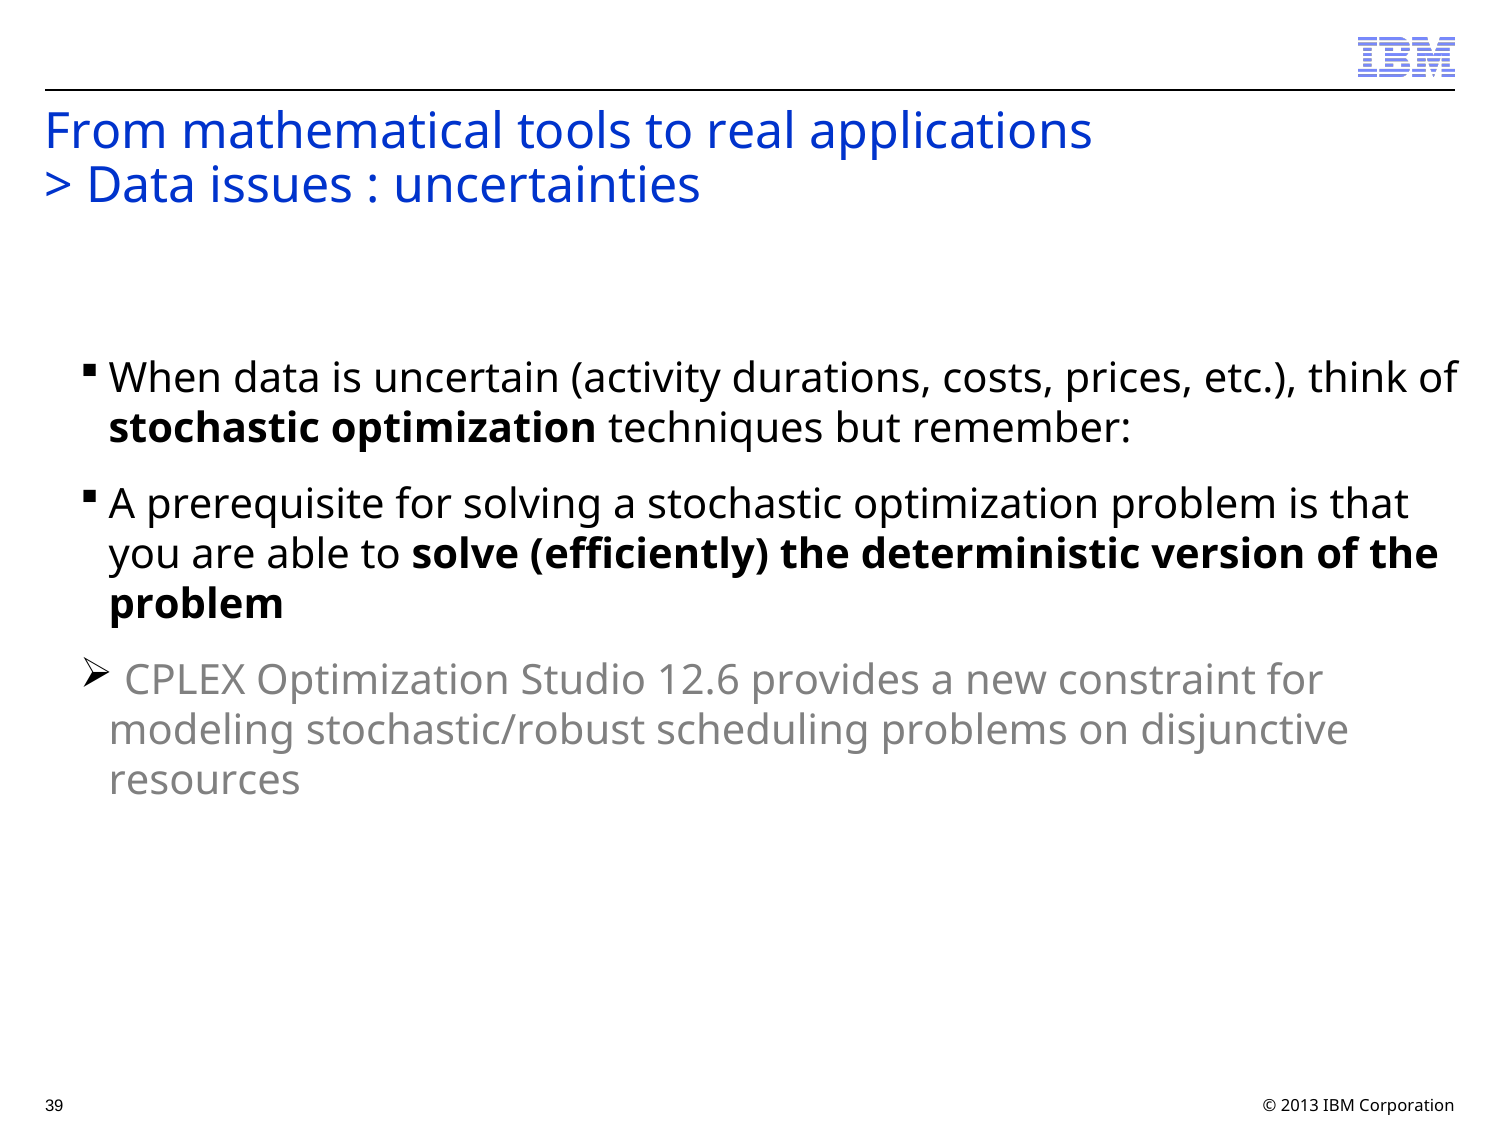

# From mathematical tools to real applications > Data issues : uncertainties
When data is uncertain (activity durations, costs, prices, etc.), think of stochastic optimization techniques but remember:
A prerequisite for solving a stochastic optimization problem is that you are able to solve (efficiently) the deterministic version of the problem
 CPLEX Optimization Studio 12.6 provides a new constraint for modeling stochastic/robust scheduling problems on disjunctive resources
39